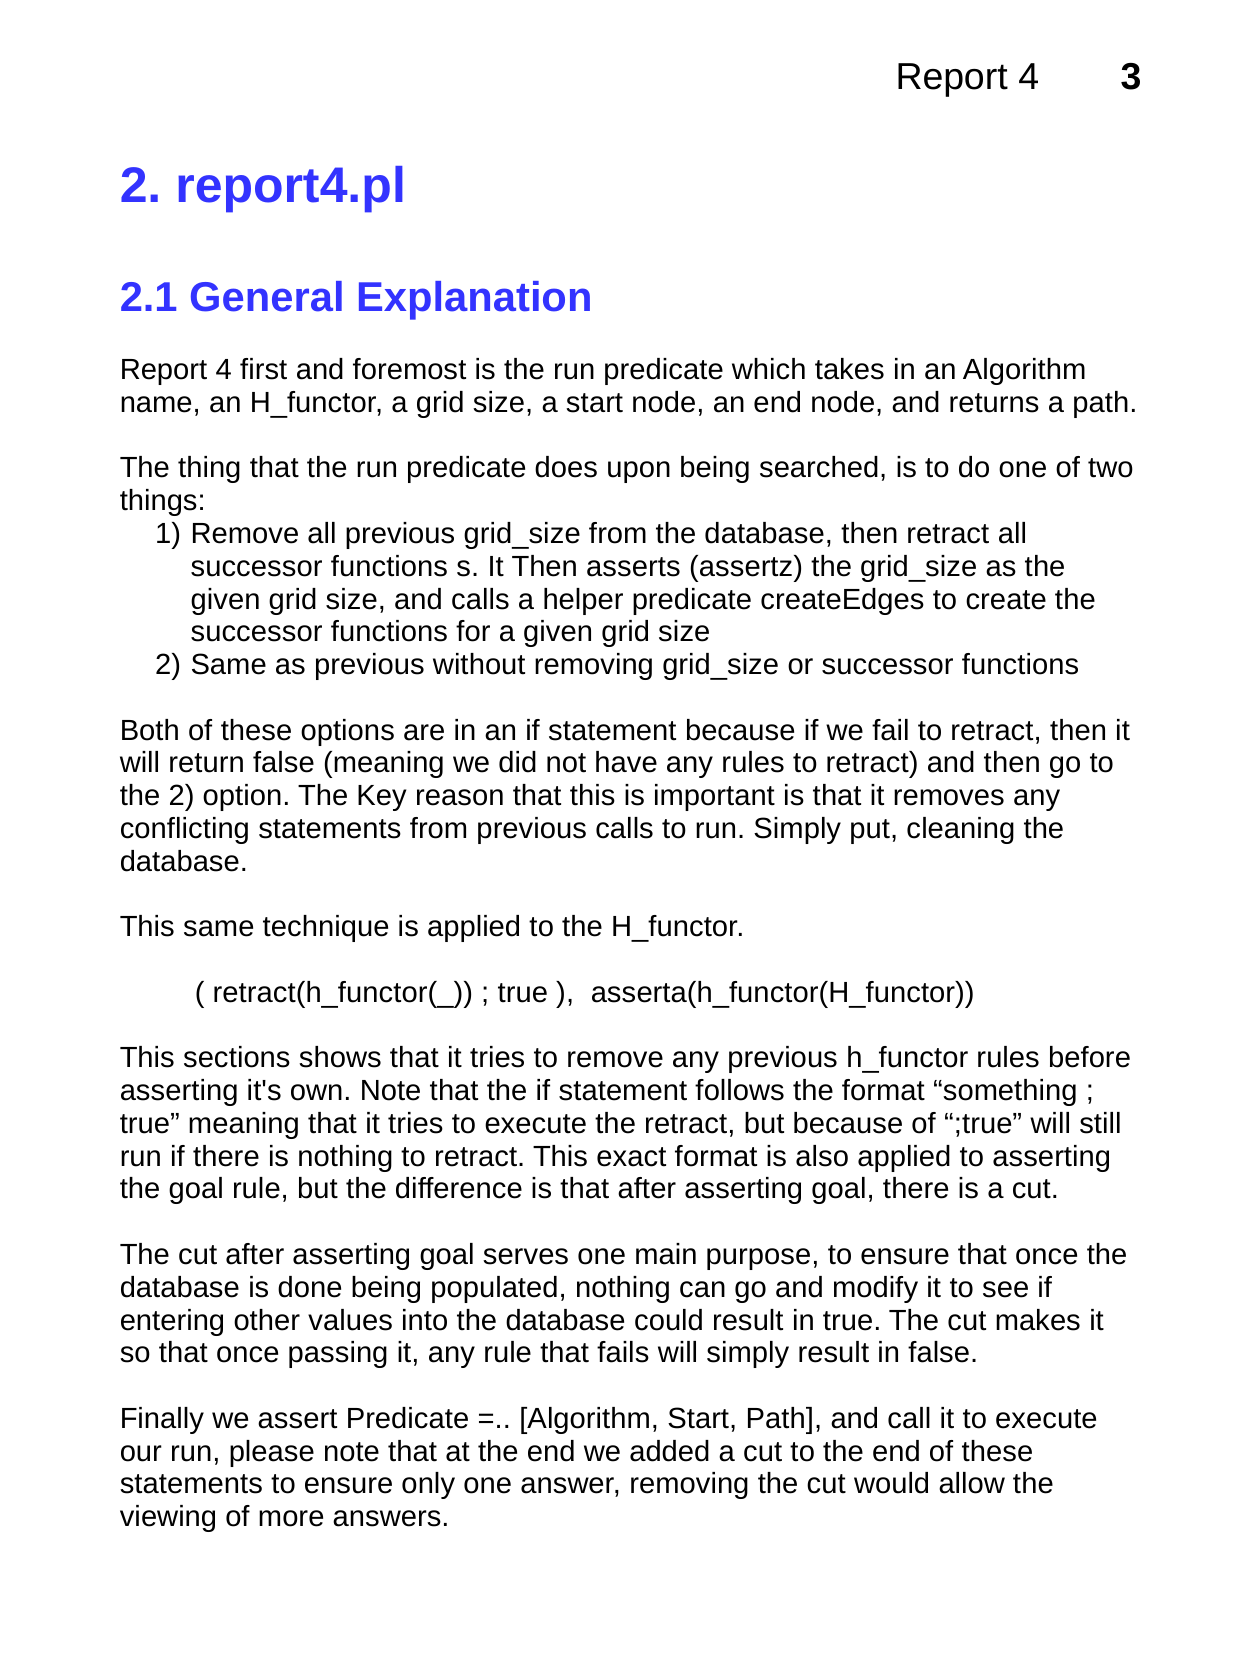

Report 4		3
2. report4.pl
2.1 General Explanation
Report 4 first and foremost is the run predicate which takes in an Algorithm name, an H_functor, a grid size, a start node, an end node, and returns a path.
The thing that the run predicate does upon being searched, is to do one of two things:
Remove all previous grid_size from the database, then retract all successor functions s. It Then asserts (assertz) the grid_size as the given grid size, and calls a helper predicate createEdges to create the successor functions for a given grid size
Same as previous without removing grid_size or successor functions
Both of these options are in an if statement because if we fail to retract, then it will return false (meaning we did not have any rules to retract) and then go to the 2) option. The Key reason that this is important is that it removes any conflicting statements from previous calls to run. Simply put, cleaning the database.
This same technique is applied to the H_functor.
	( retract(h_functor(_)) ; true ), asserta(h_functor(H_functor))
This sections shows that it tries to remove any previous h_functor rules before asserting it's own. Note that the if statement follows the format “something ; true” meaning that it tries to execute the retract, but because of “;true” will still run if there is nothing to retract. This exact format is also applied to asserting the goal rule, but the difference is that after asserting goal, there is a cut.
The cut after asserting goal serves one main purpose, to ensure that once the database is done being populated, nothing can go and modify it to see if entering other values into the database could result in true. The cut makes it so that once passing it, any rule that fails will simply result in false.
Finally we assert Predicate =.. [Algorithm, Start, Path], and call it to execute our run, please note that at the end we added a cut to the end of these statements to ensure only one answer, removing the cut would allow the viewing of more answers.